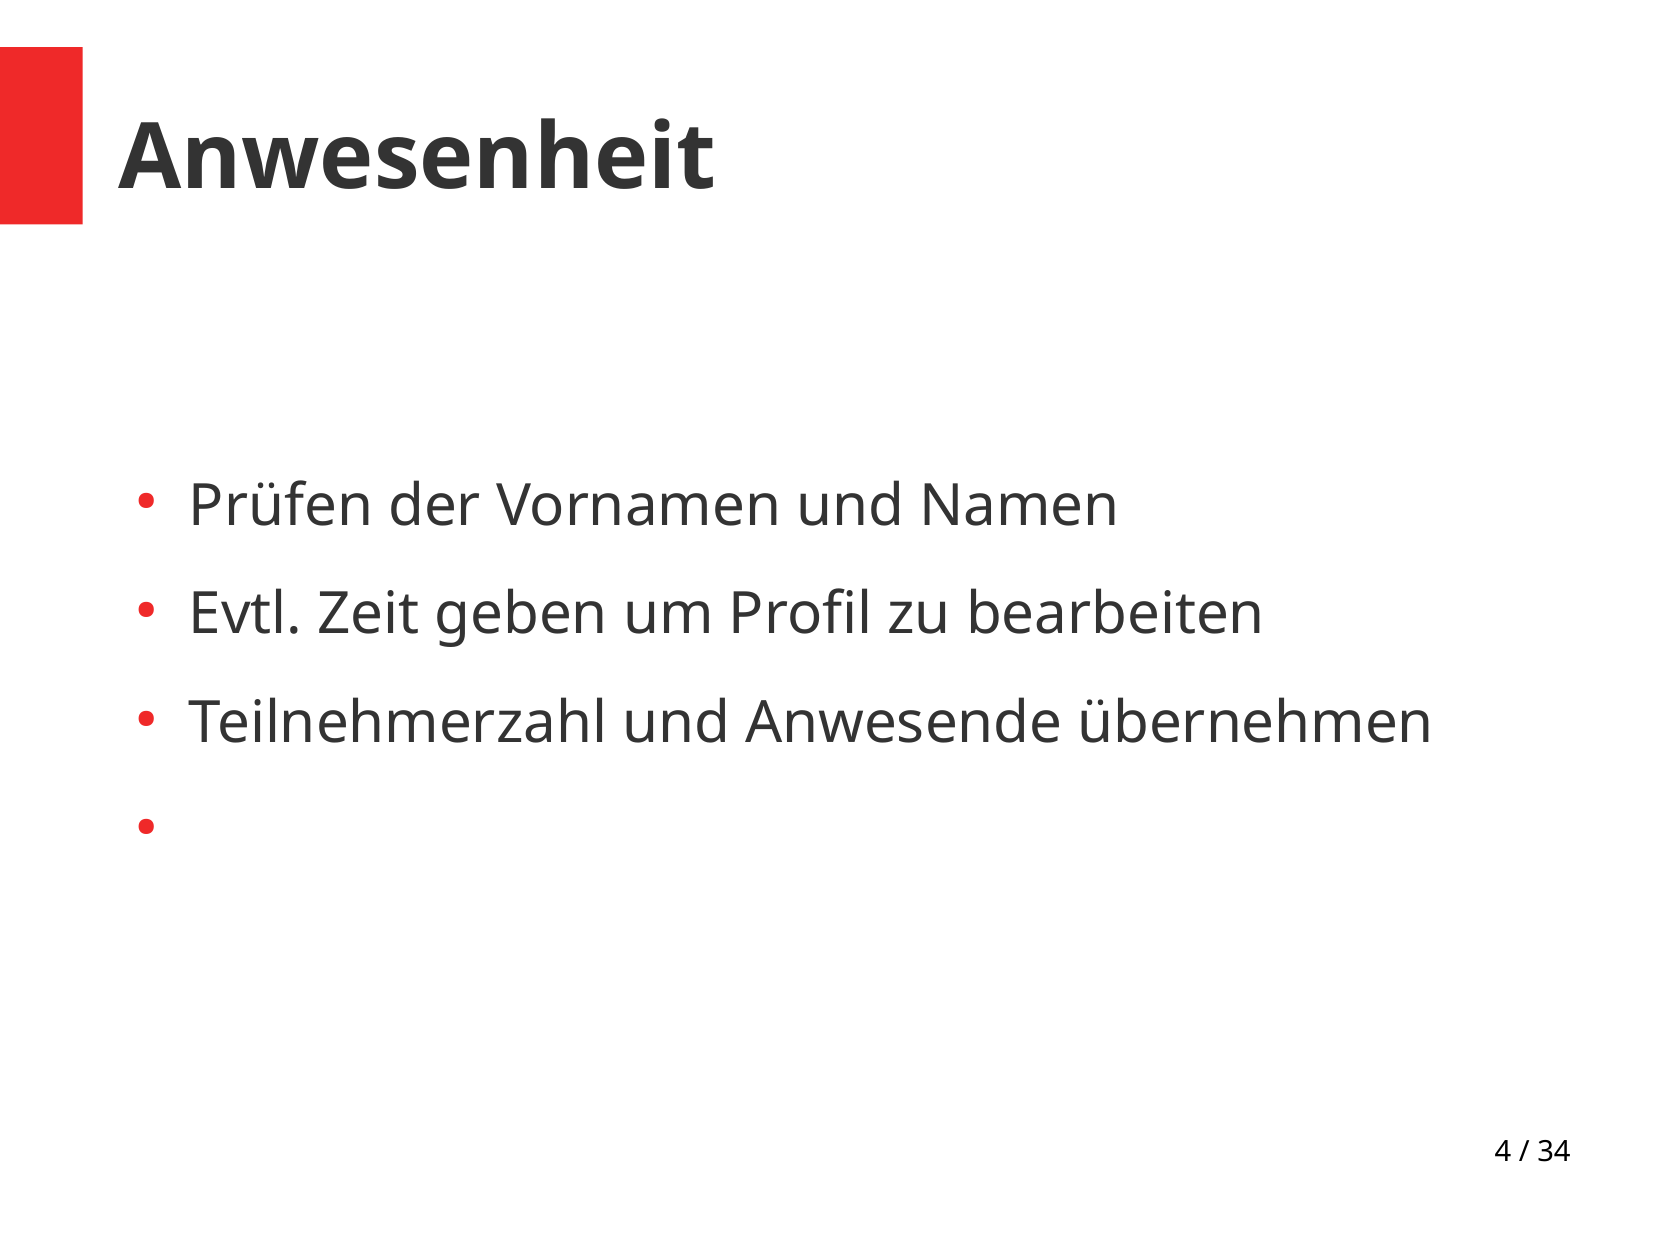

# Anwesenheit
Prüfen der Vornamen und Namen
Evtl. Zeit geben um Profil zu bearbeiten
Teilnehmerzahl und Anwesende übernehmen
4